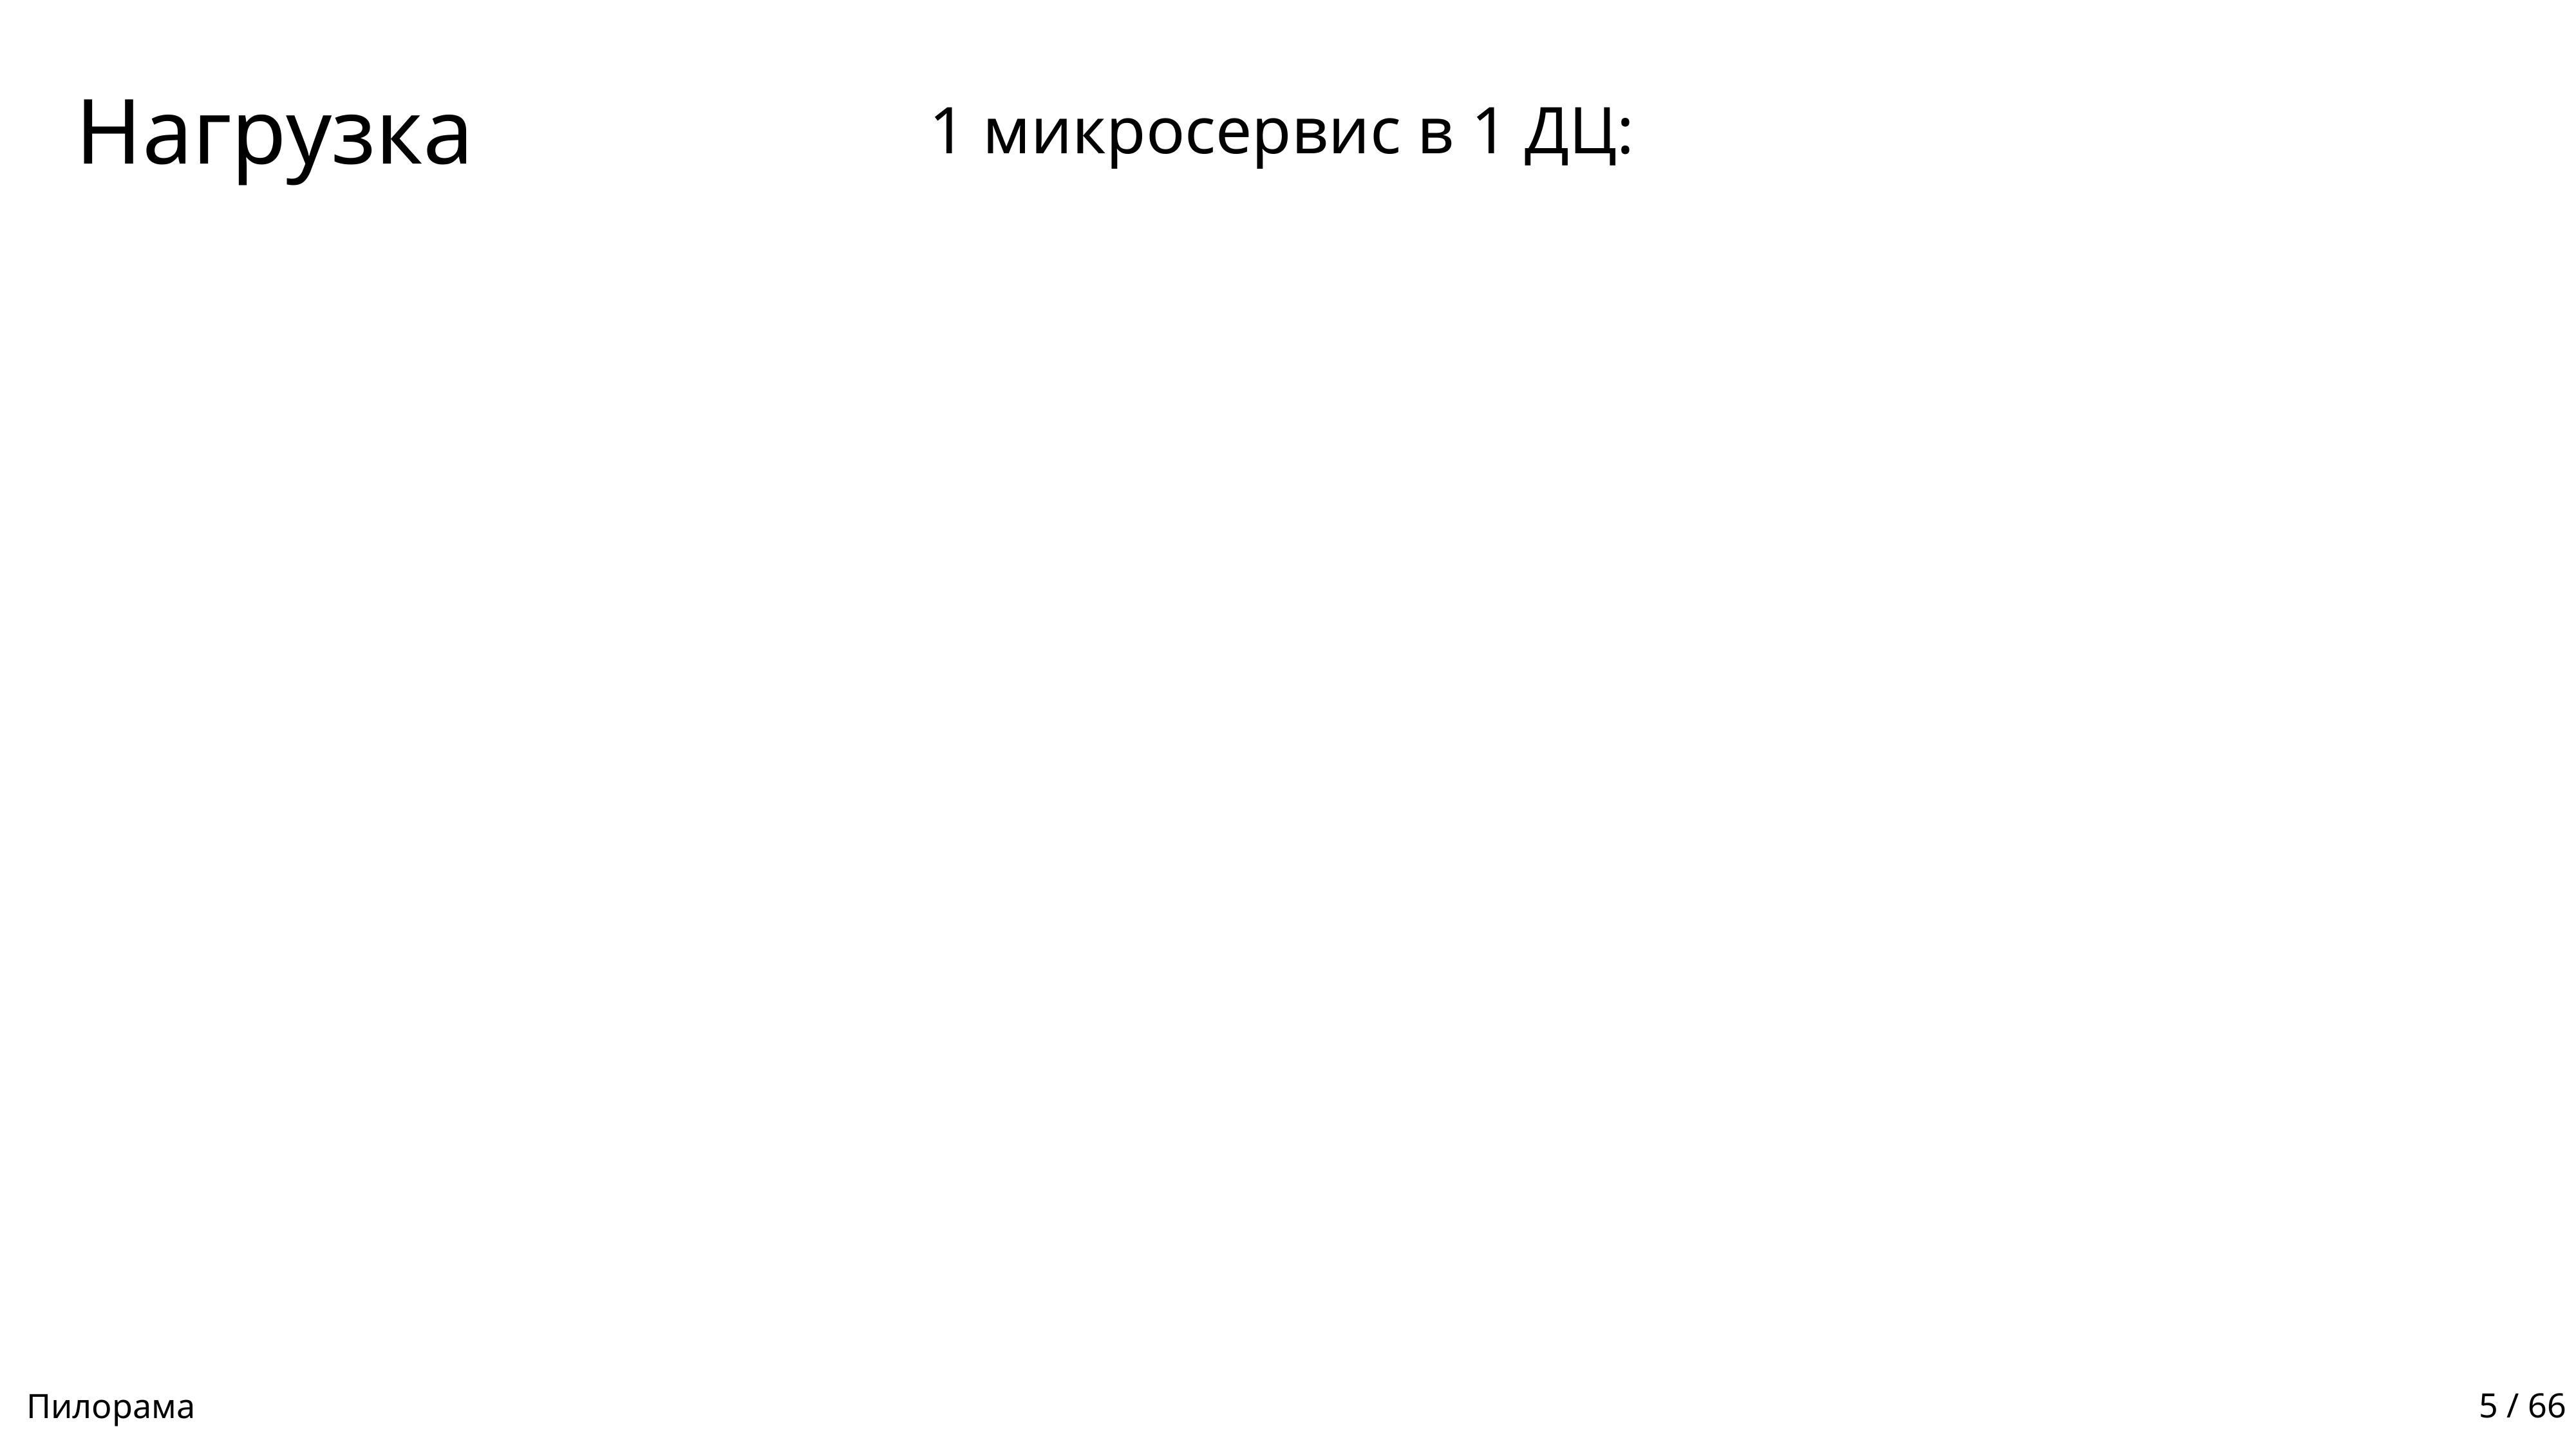

# Нагрузка
1 микросервис в 1 ДЦ:
Пилорама